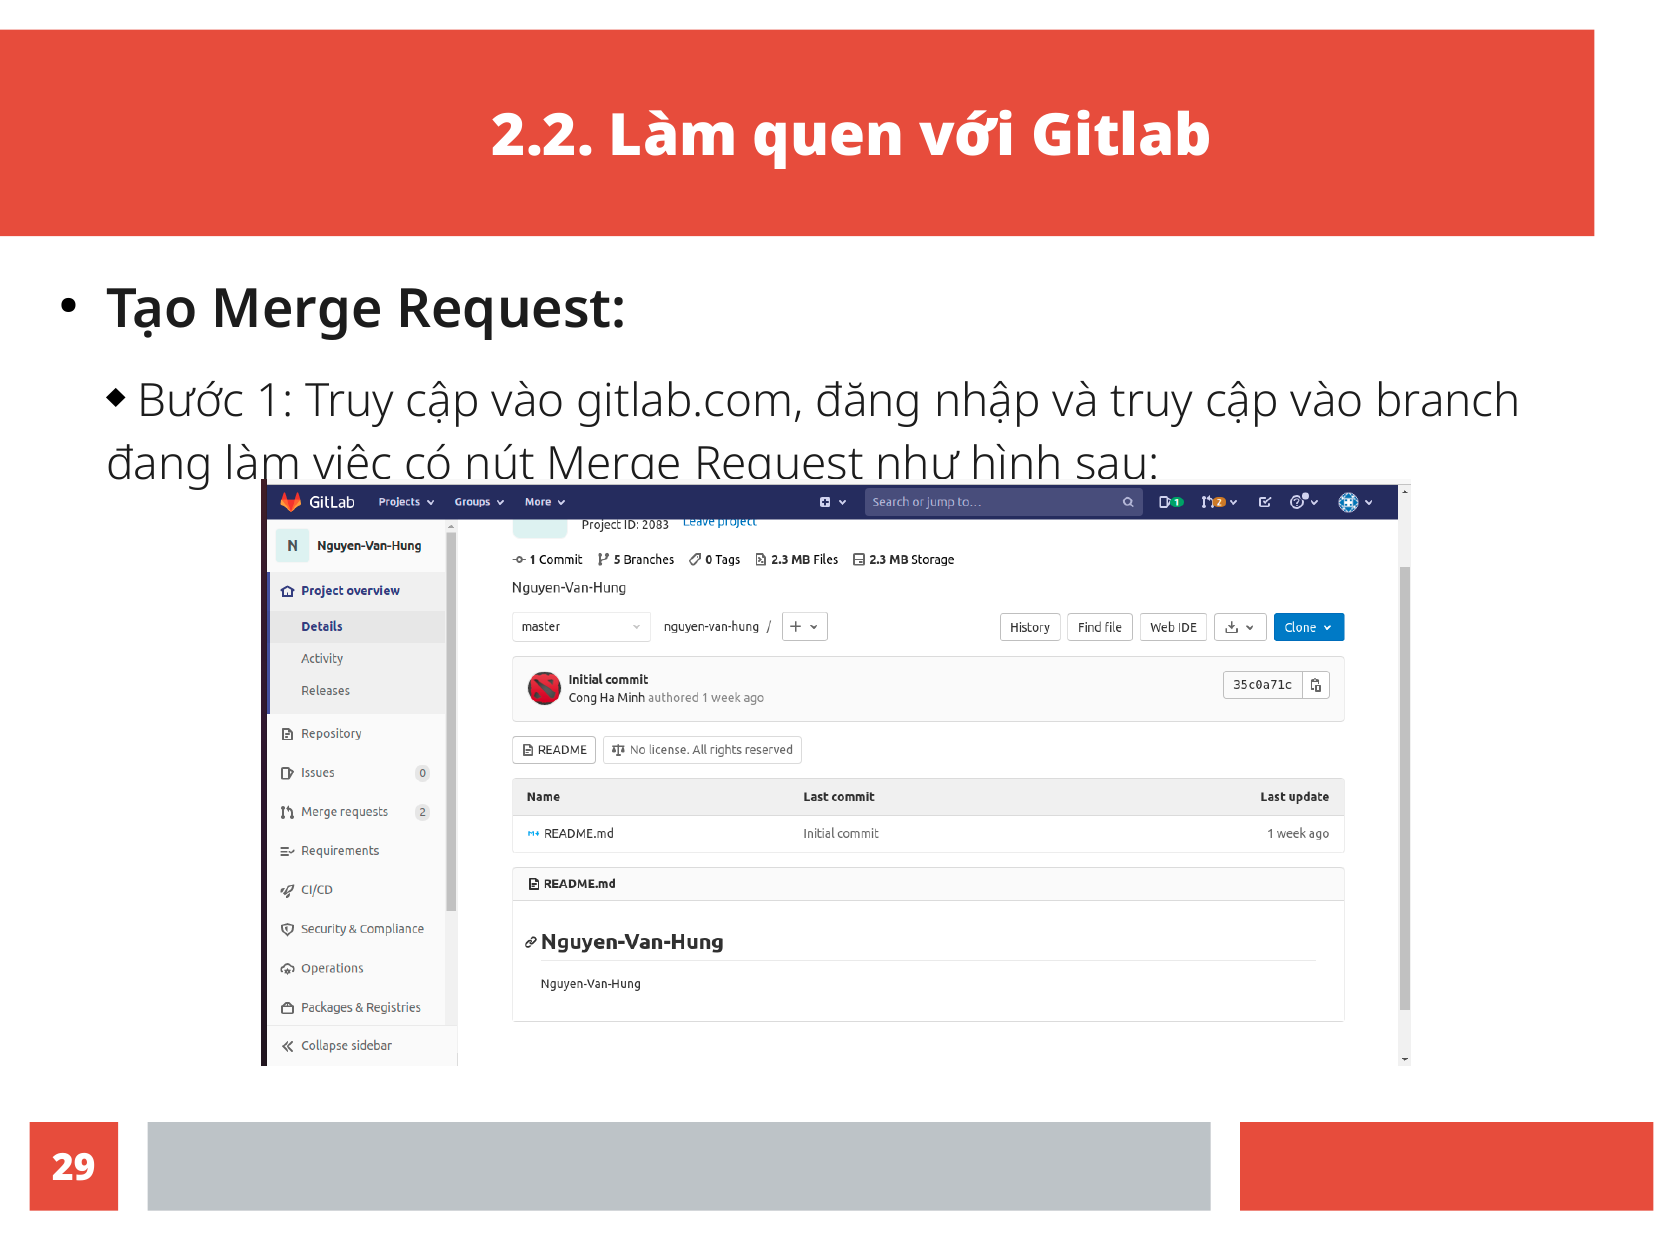

# 2.2. Làm quen với Gitlab
 Tạo Merge Request:
 Bước 1: Truy cập vào gitlab.com, đăng nhập và truy cập vào branch đang làm việc có nút Merge Request như hình sau:
29